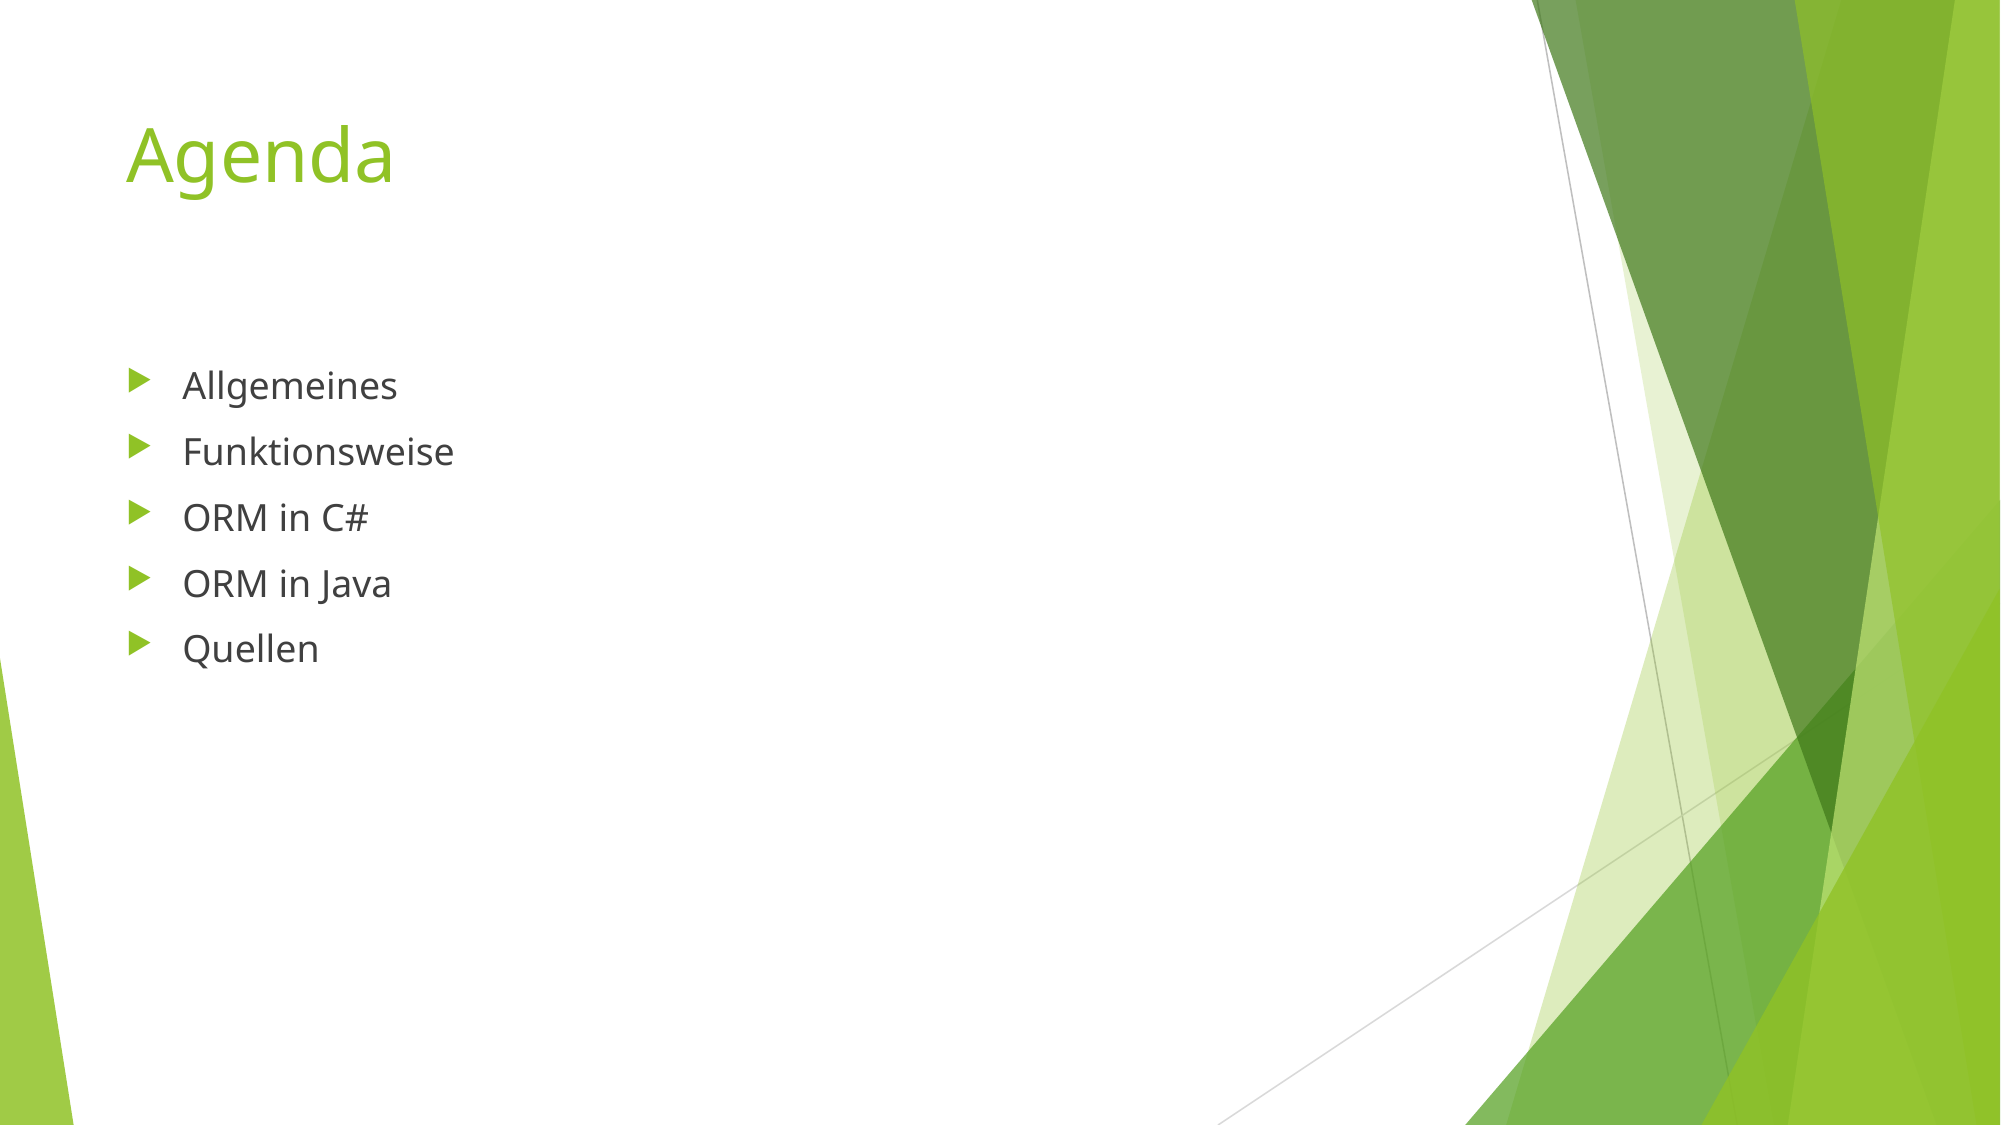

# Agenda
Allgemeines
Funktionsweise
ORM in C#
ORM in Java
Quellen